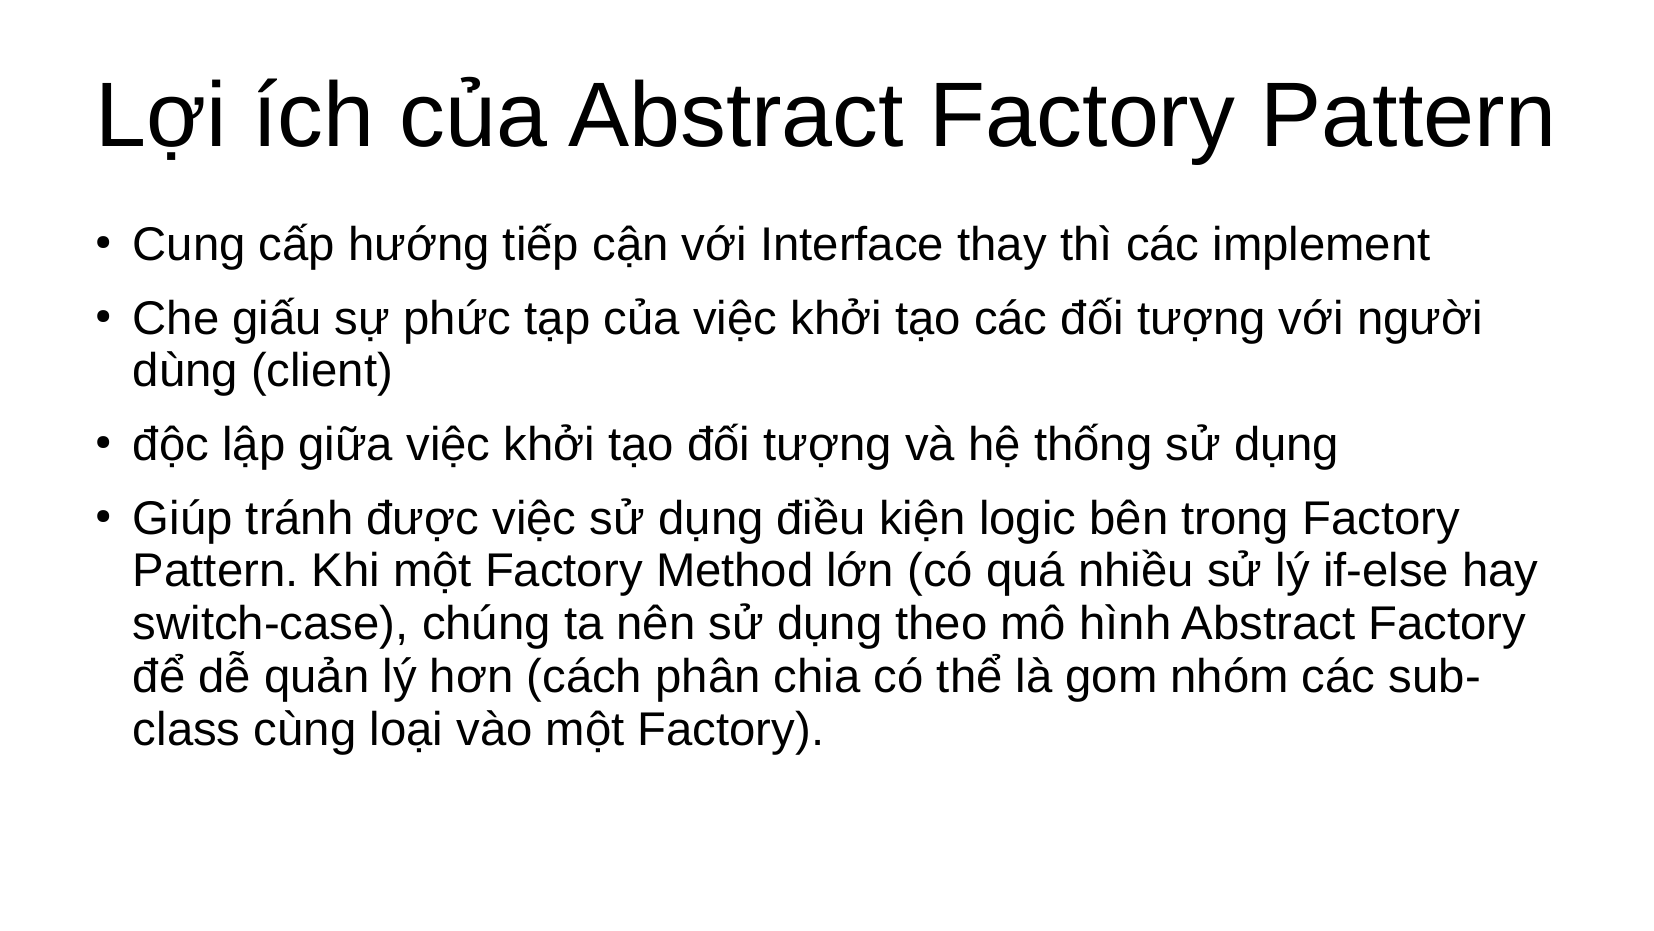

# Lợi ích của Abstract Factory Pattern
Cung cấp hướng tiếp cận với Interface thay thì các implement
Che giấu sự phức tạp của việc khởi tạo các đối tượng với người dùng (client)
độc lập giữa việc khởi tạo đối tượng và hệ thống sử dụng
Giúp tránh được việc sử dụng điều kiện logic bên trong Factory Pattern. Khi một Factory Method lớn (có quá nhiều sử lý if-else hay switch-case), chúng ta nên sử dụng theo mô hình Abstract Factory để dễ quản lý hơn (cách phân chia có thể là gom nhóm các sub-class cùng loại vào một Factory).